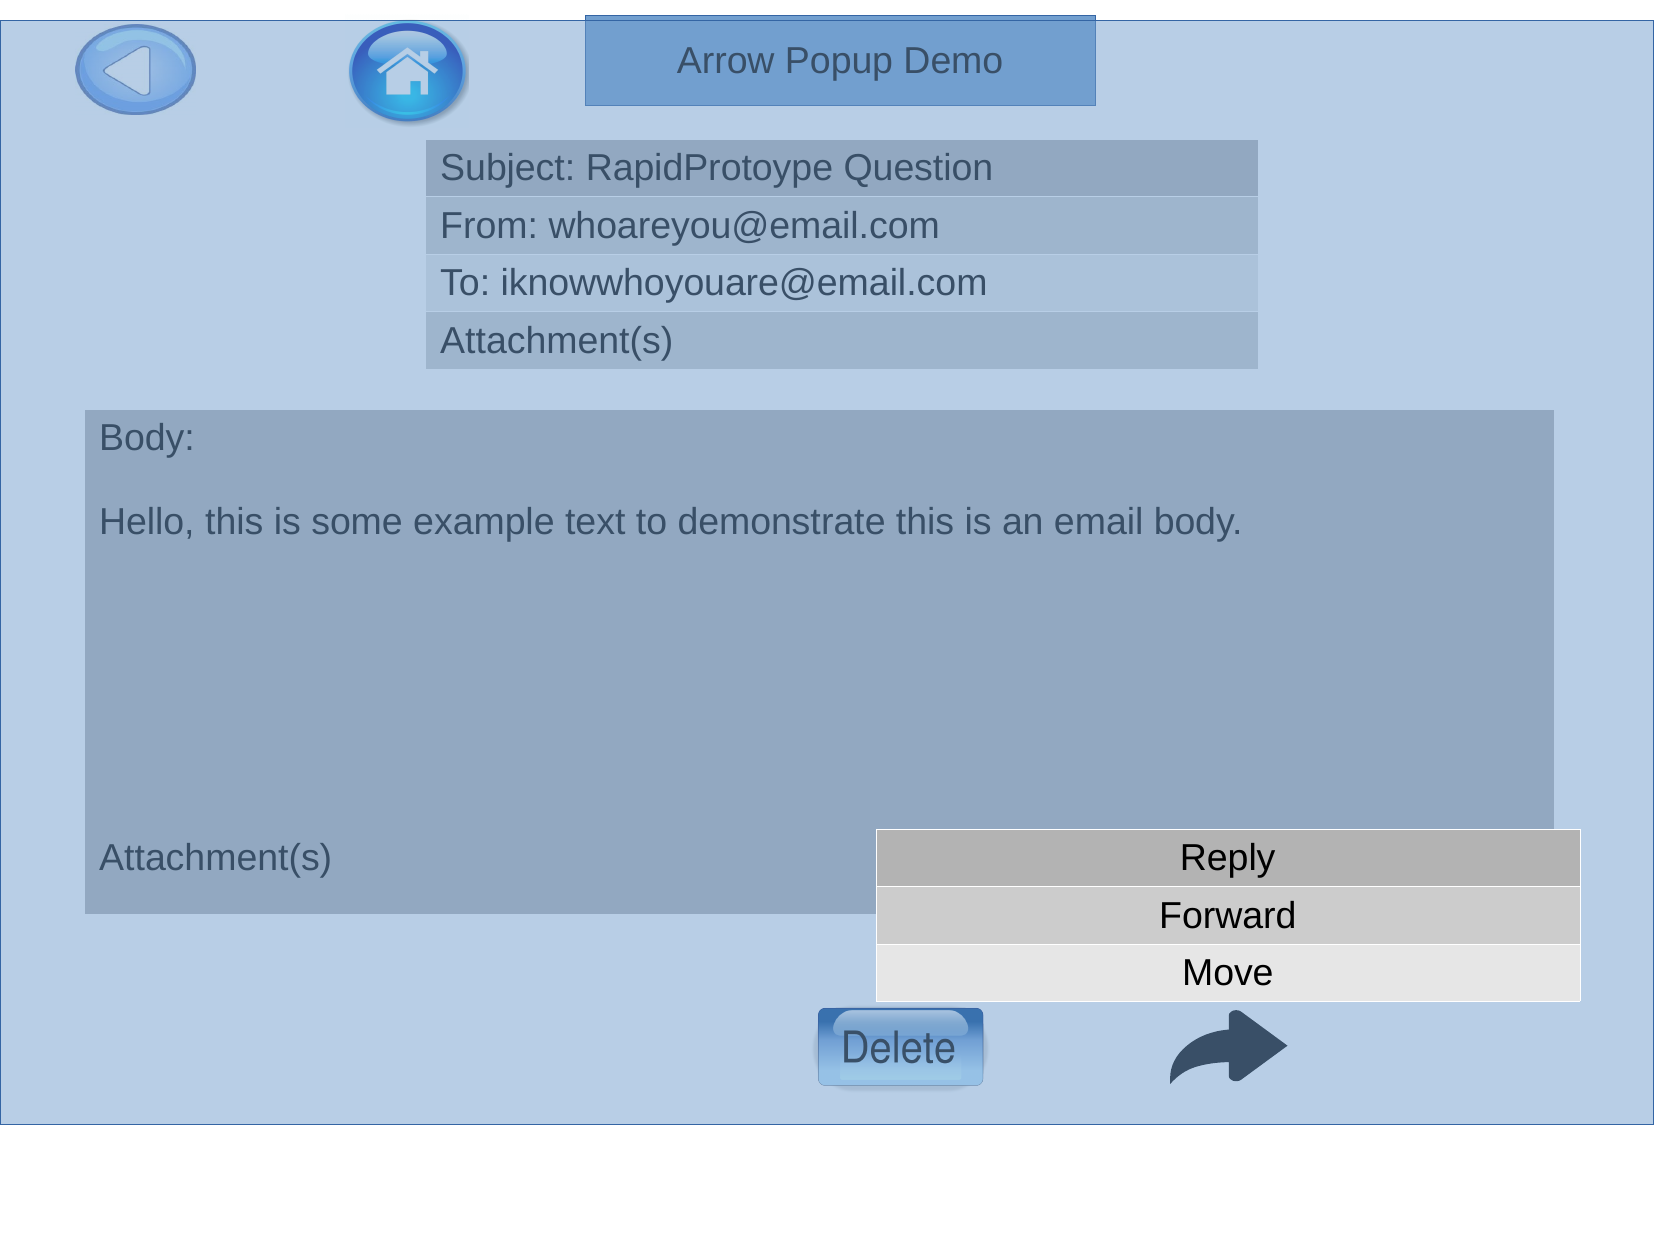

Arrow Popup Demo
| Subject: RapidProtoype Question |
| --- |
| From: whoareyou@email.com |
| To: iknowwhoyouare@email.com |
| Attachment(s) |
| Body: Hello, this is some example text to demonstrate this is an email body. Attachment(s) |
| --- |
| Reply |
| --- |
| Forward |
| Move |